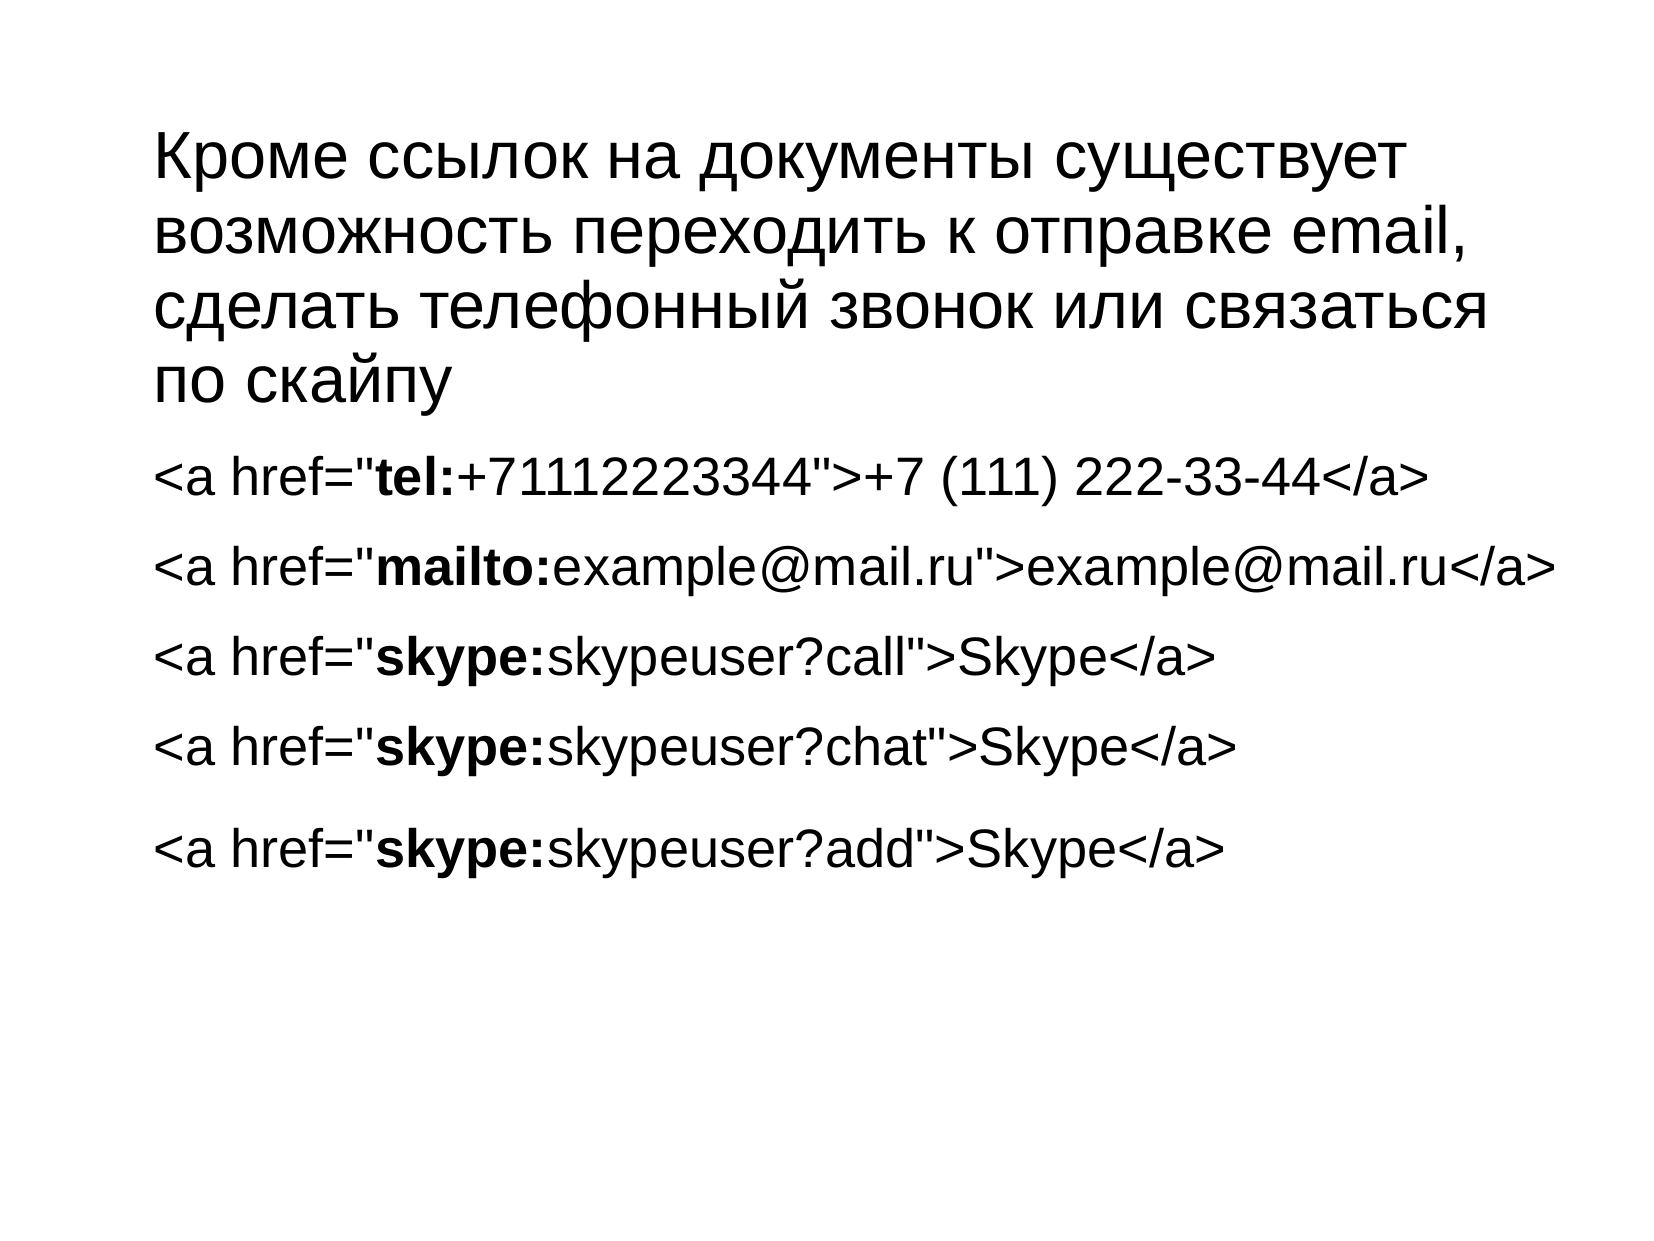

# Кроме ссылок на документы существует возможность переходить к отправке email, сделать телефонный звонок или связаться по скайпу
<a href="tel:+71112223344">+7 (111) 222-33-44</a>
<a href="mailto:example@mail.ru">example@mail.ru</a>
<a href="skype:skypeuser?call">Skype</a>
<a href="skype:skypeuser?chat">Skype</a>
<a href="skype:skypeuser?add">Skype</a>